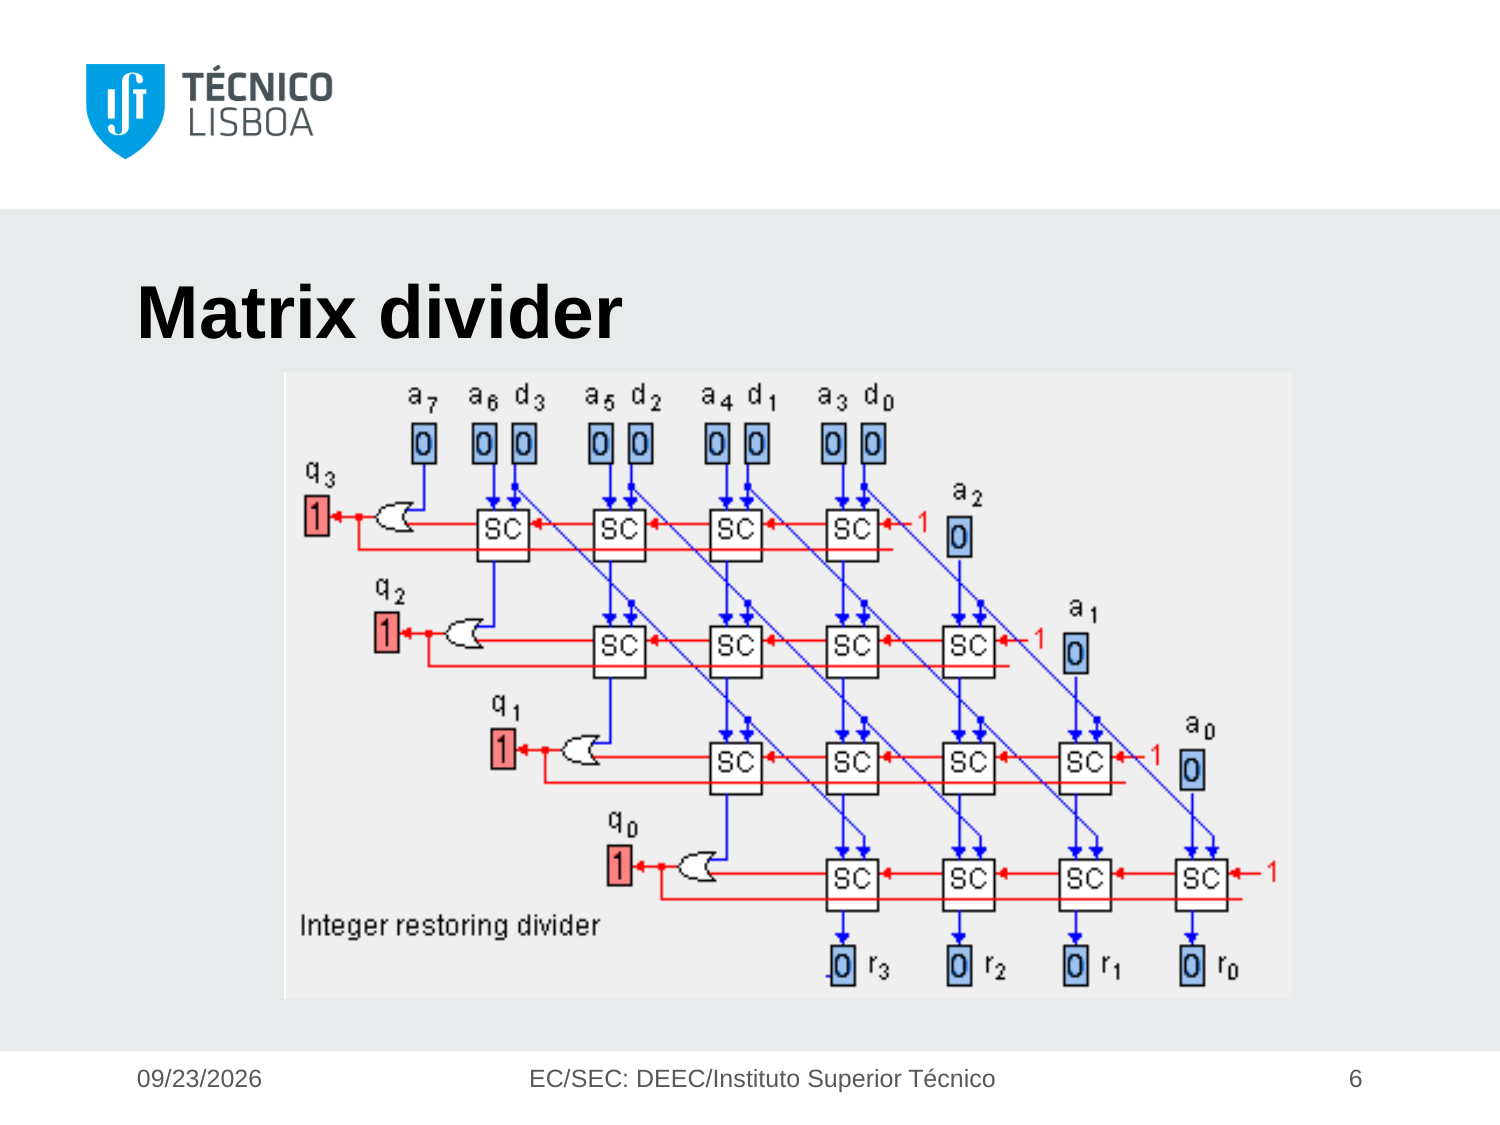

# Matrix divider
EC/SEC: DEEC/Instituto Superior Técnico